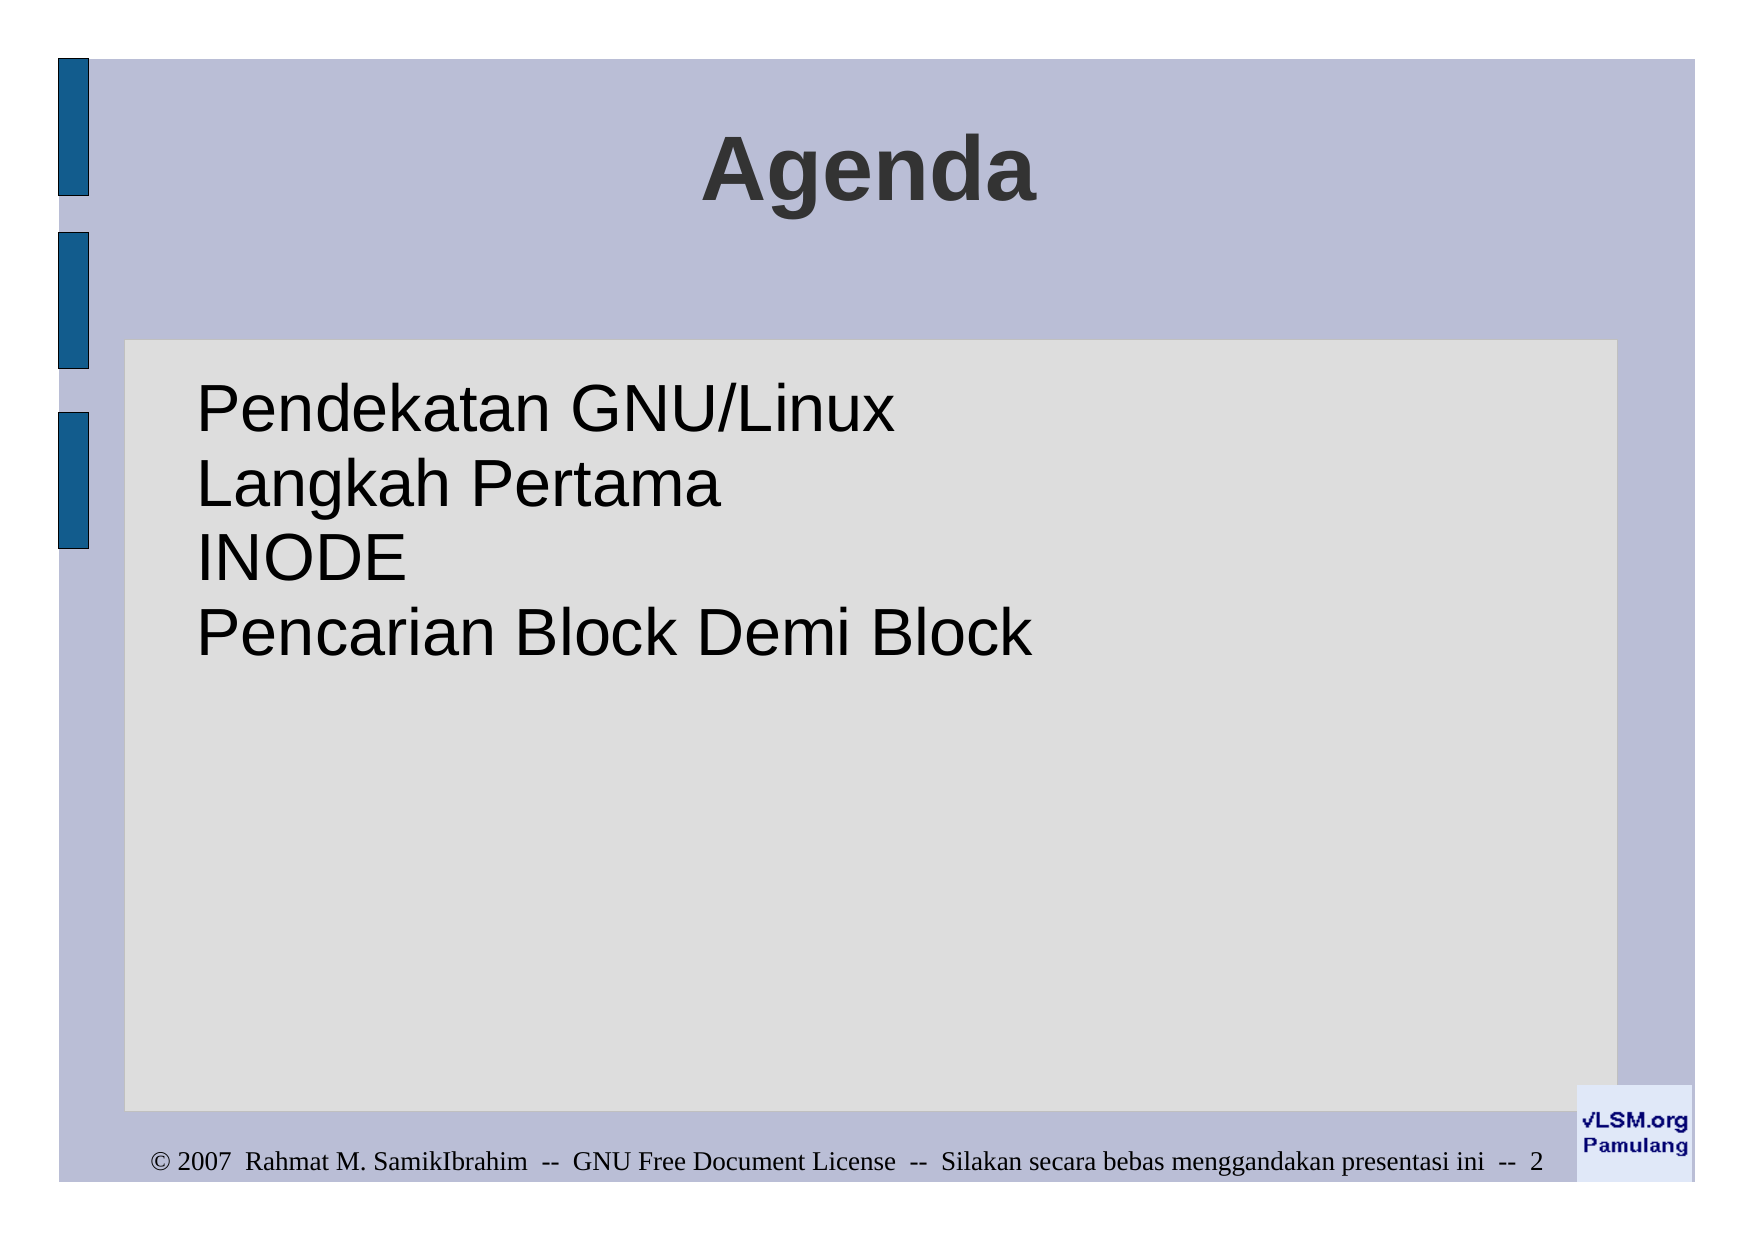

# Agenda
Pendekatan GNU/Linux
Langkah Pertama
INODE
Pencarian Block Demi Block